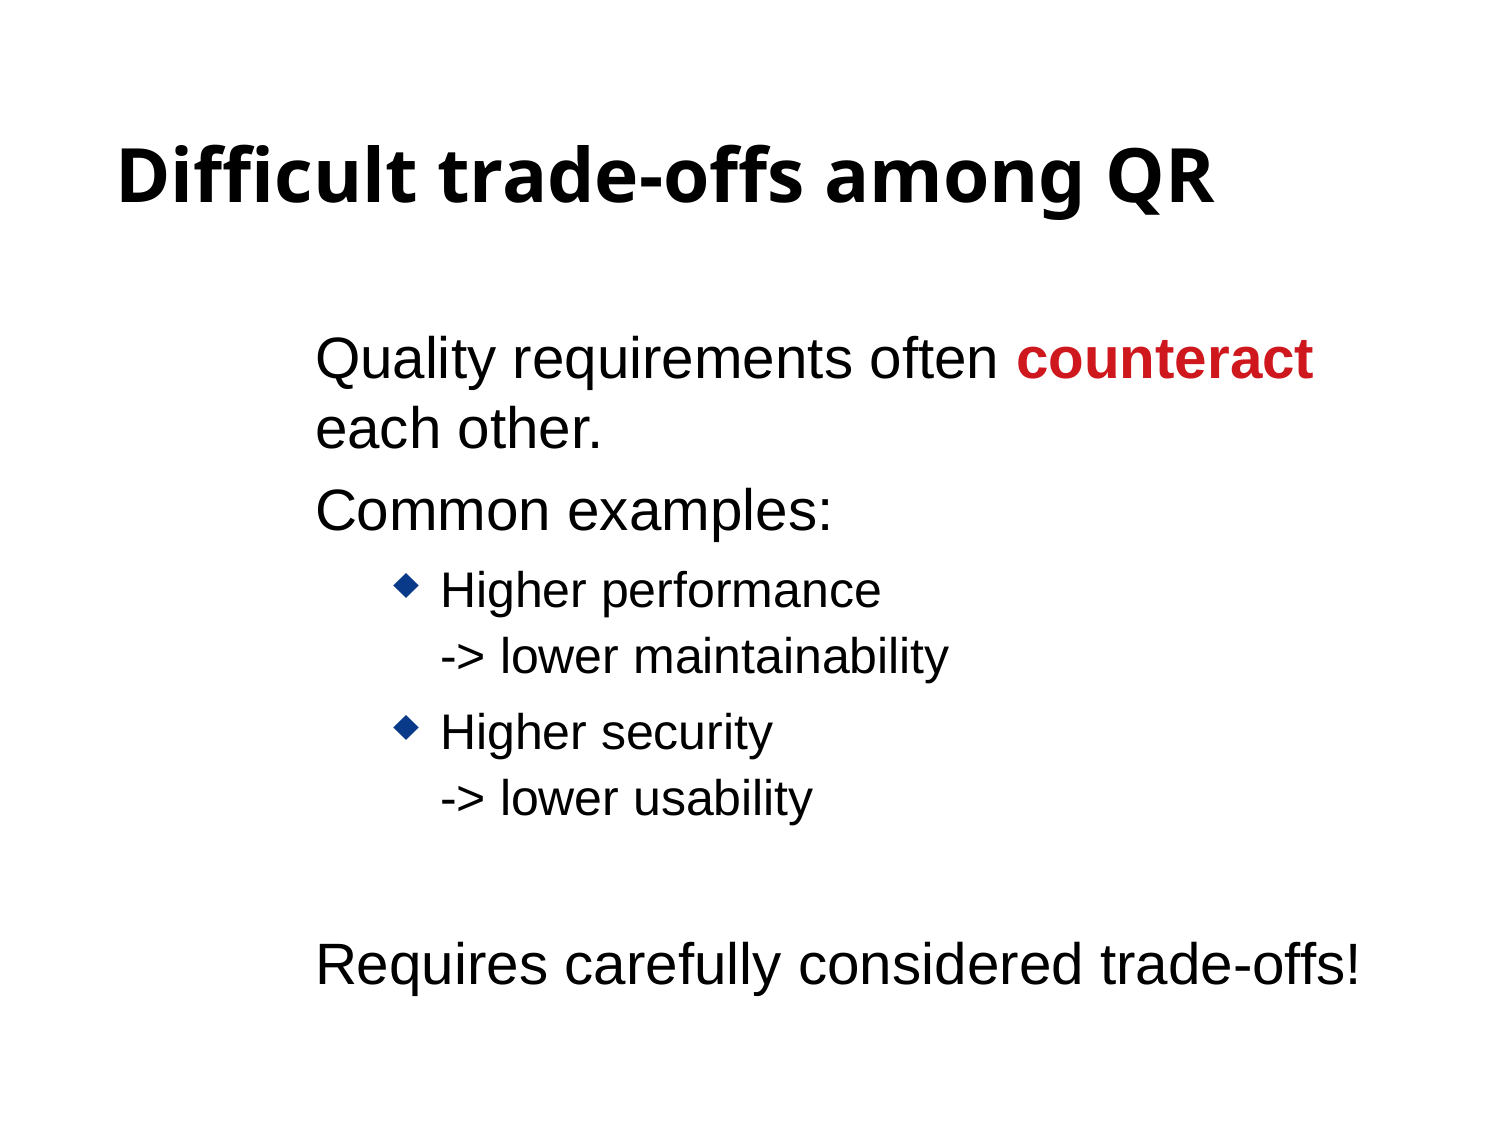

# Difficult trade-offs among QR
Quality requirements often counteract each other.
Common examples:
Higher performance
-> lower maintainability
Higher security
-> lower usability
Requires carefully considered trade-offs!